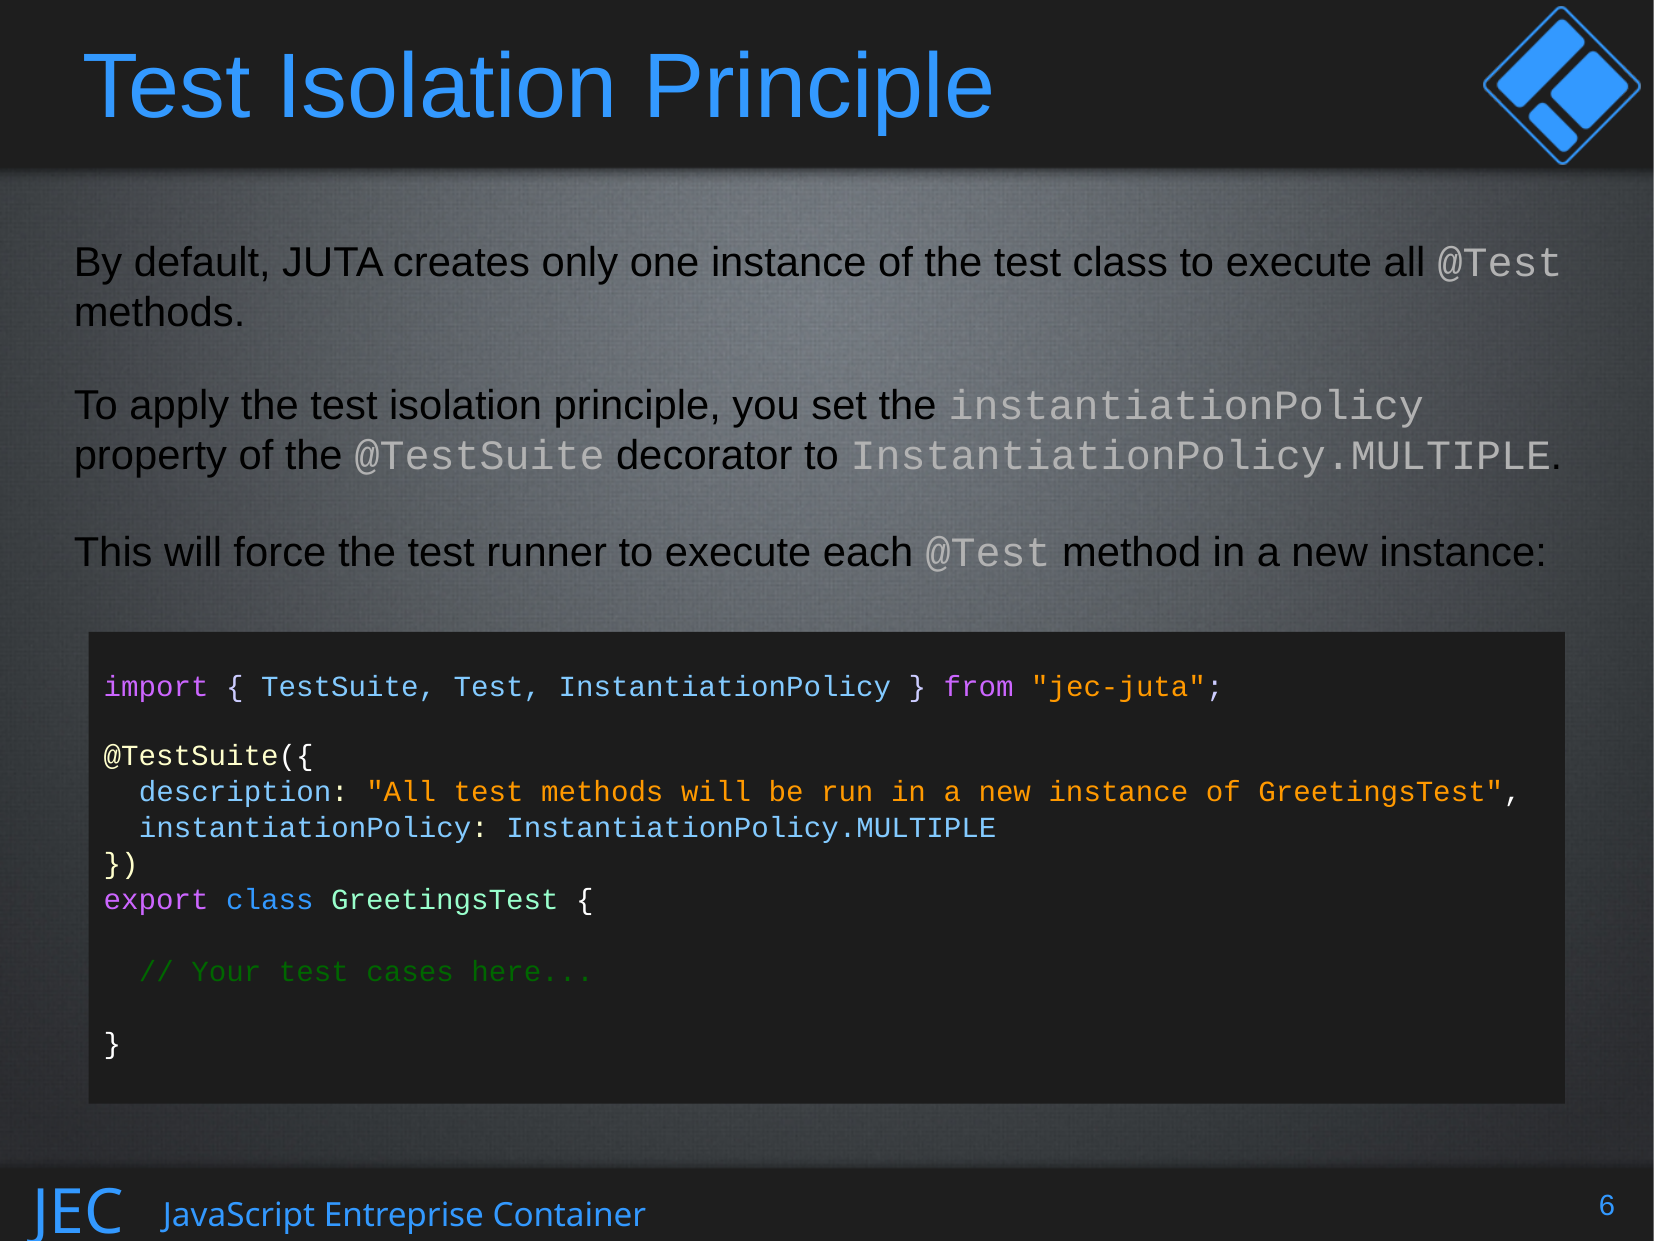

# Test Isolation Principle
By default, JUTA creates only one instance of the test class to execute all @Test methods.
To apply the test isolation principle, you set the instantiationPolicy property of the @TestSuite decorator to InstantiationPolicy.MULTIPLE.
This will force the test runner to execute each @Test method in a new instance:
import { TestSuite, Test, InstantiationPolicy } from "jec-juta";
@TestSuite({
 description: "All test methods will be run in a new instance of GreetingsTest",
 instantiationPolicy: InstantiationPolicy.MULTIPLE
})
export class GreetingsTest {
 // Your test cases here...
}
JEC
6
JavaScript Entreprise Container